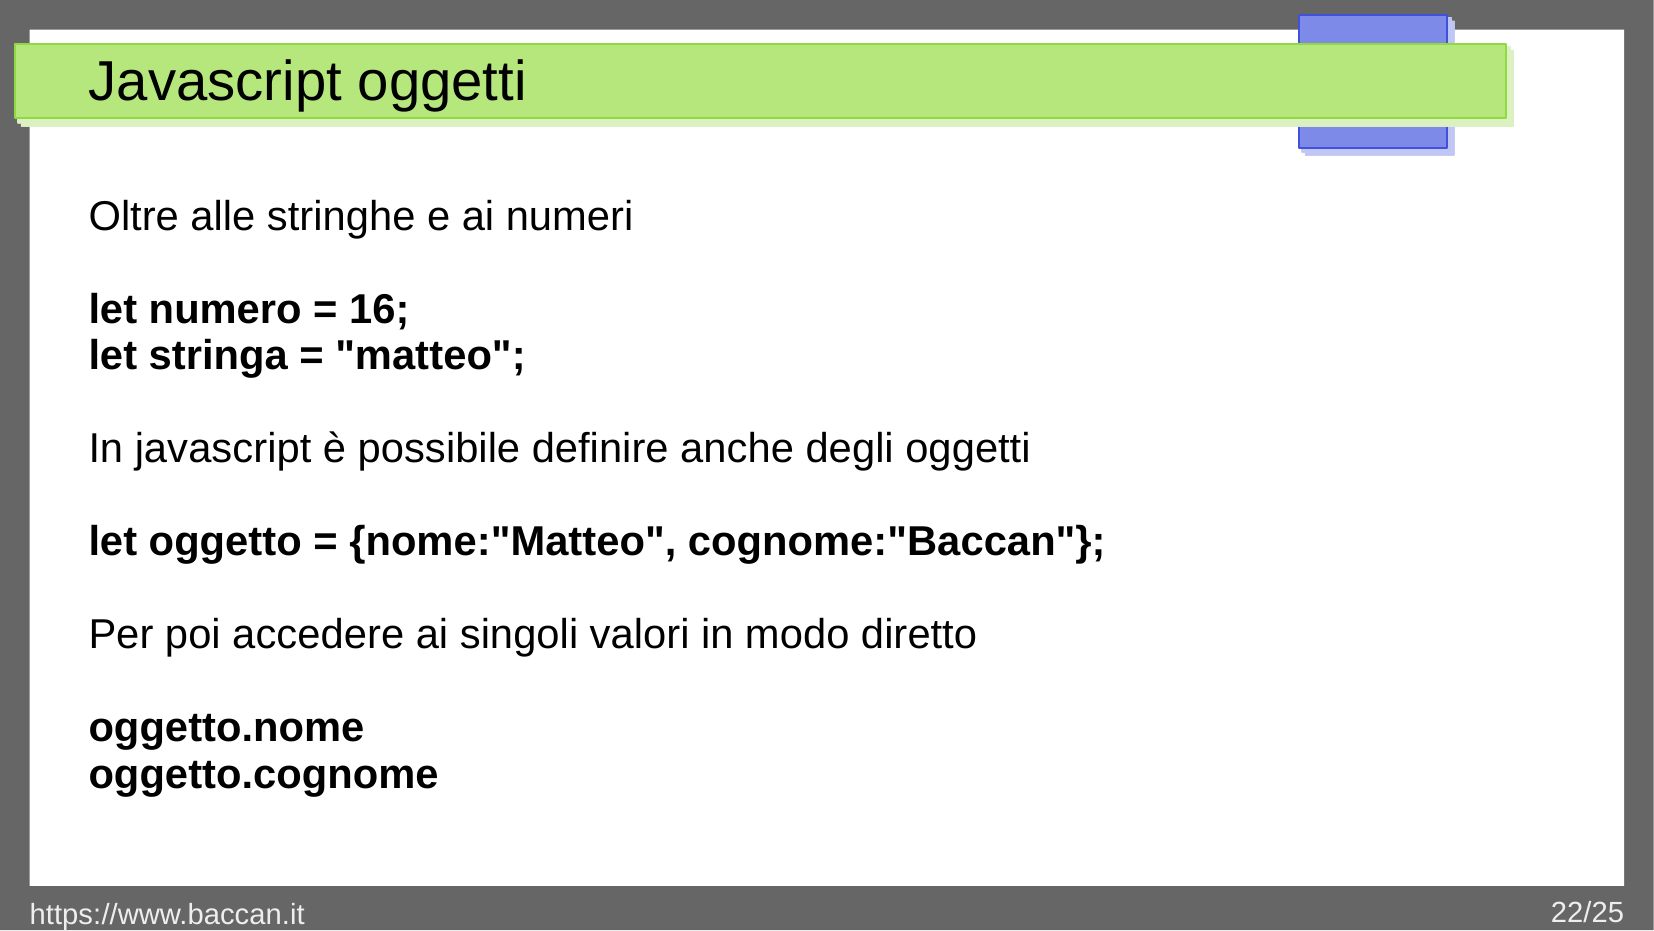

# Javascript oggetti
Oltre alle stringhe e ai numeri
let numero = 16;
let stringa = "matteo";
In javascript è possibile definire anche degli oggetti
let oggetto = {nome:"Matteo", cognome:"Baccan"};
Per poi accedere ai singoli valori in modo diretto
oggetto.nome
oggetto.cognome
22
https://www.baccan.it